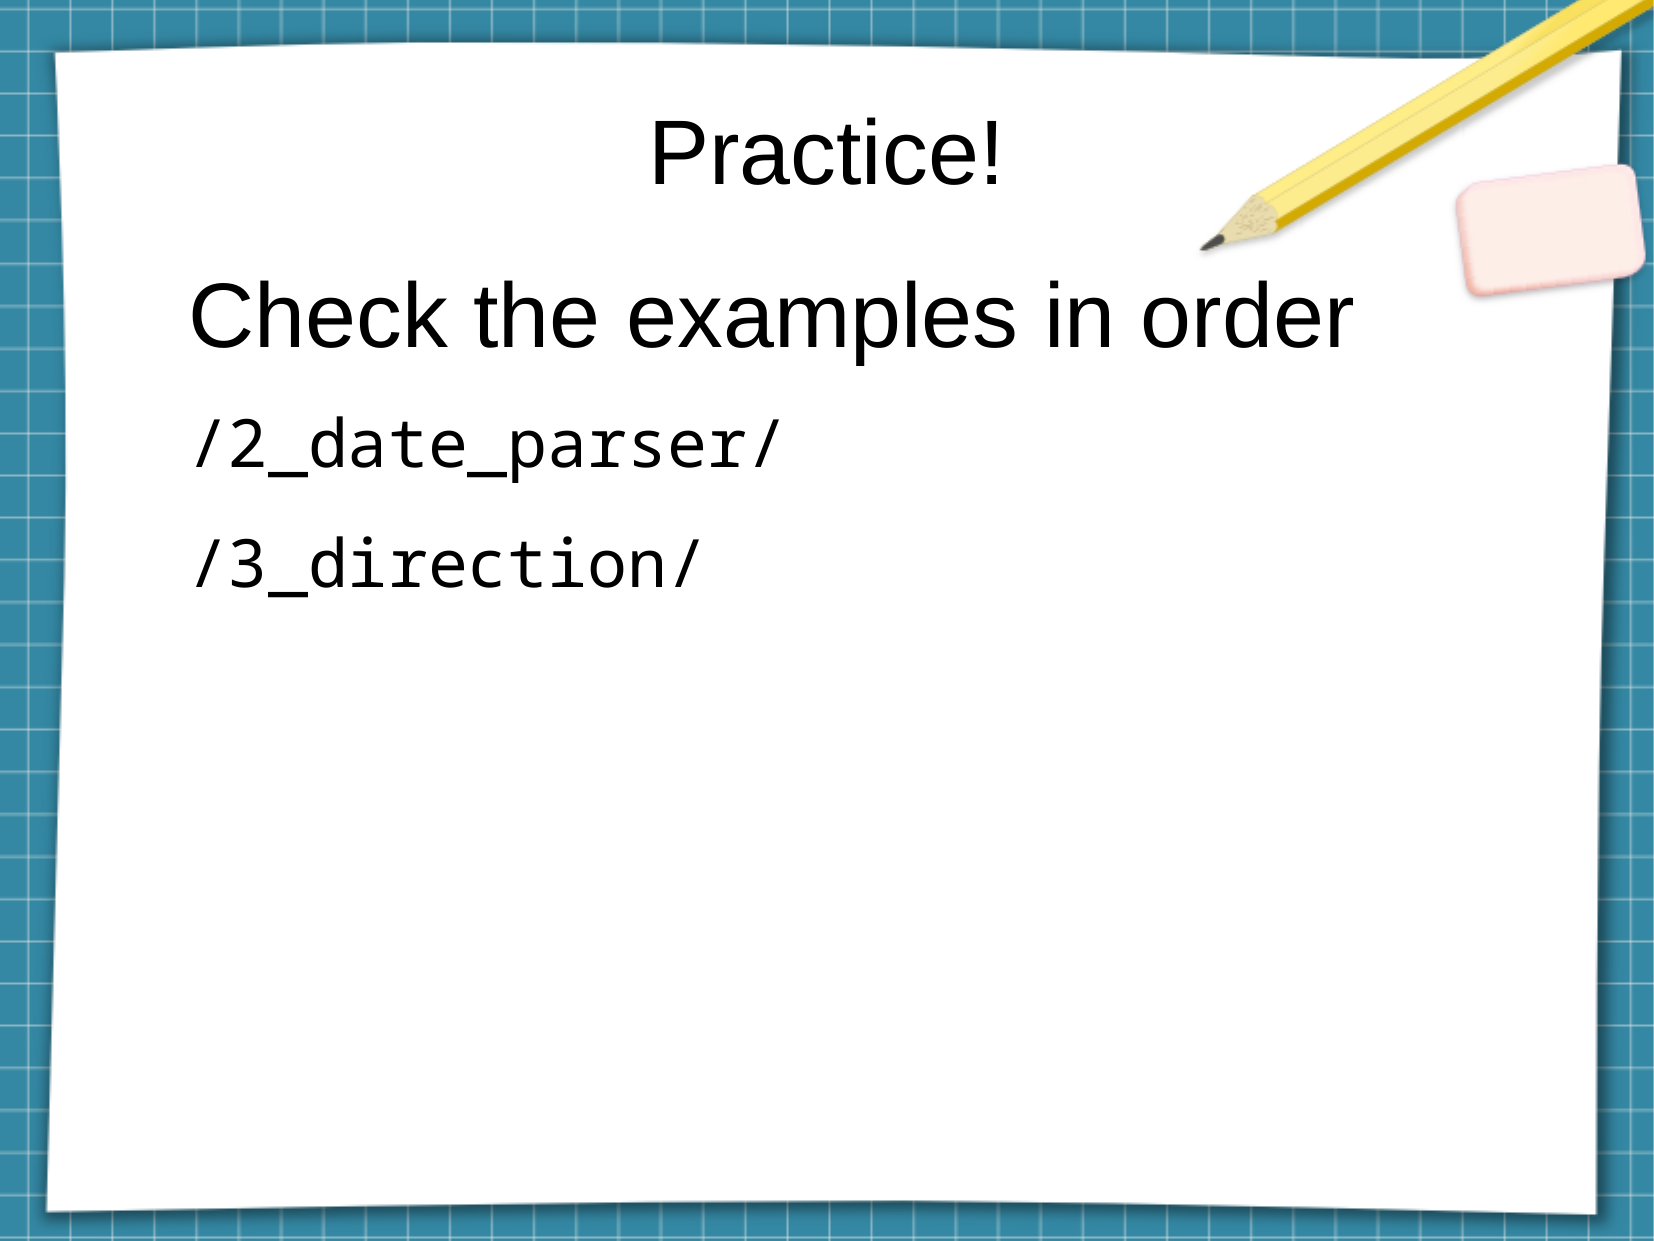

# Practice!
Check the examples in order
/2_date_parser/
/3_direction/